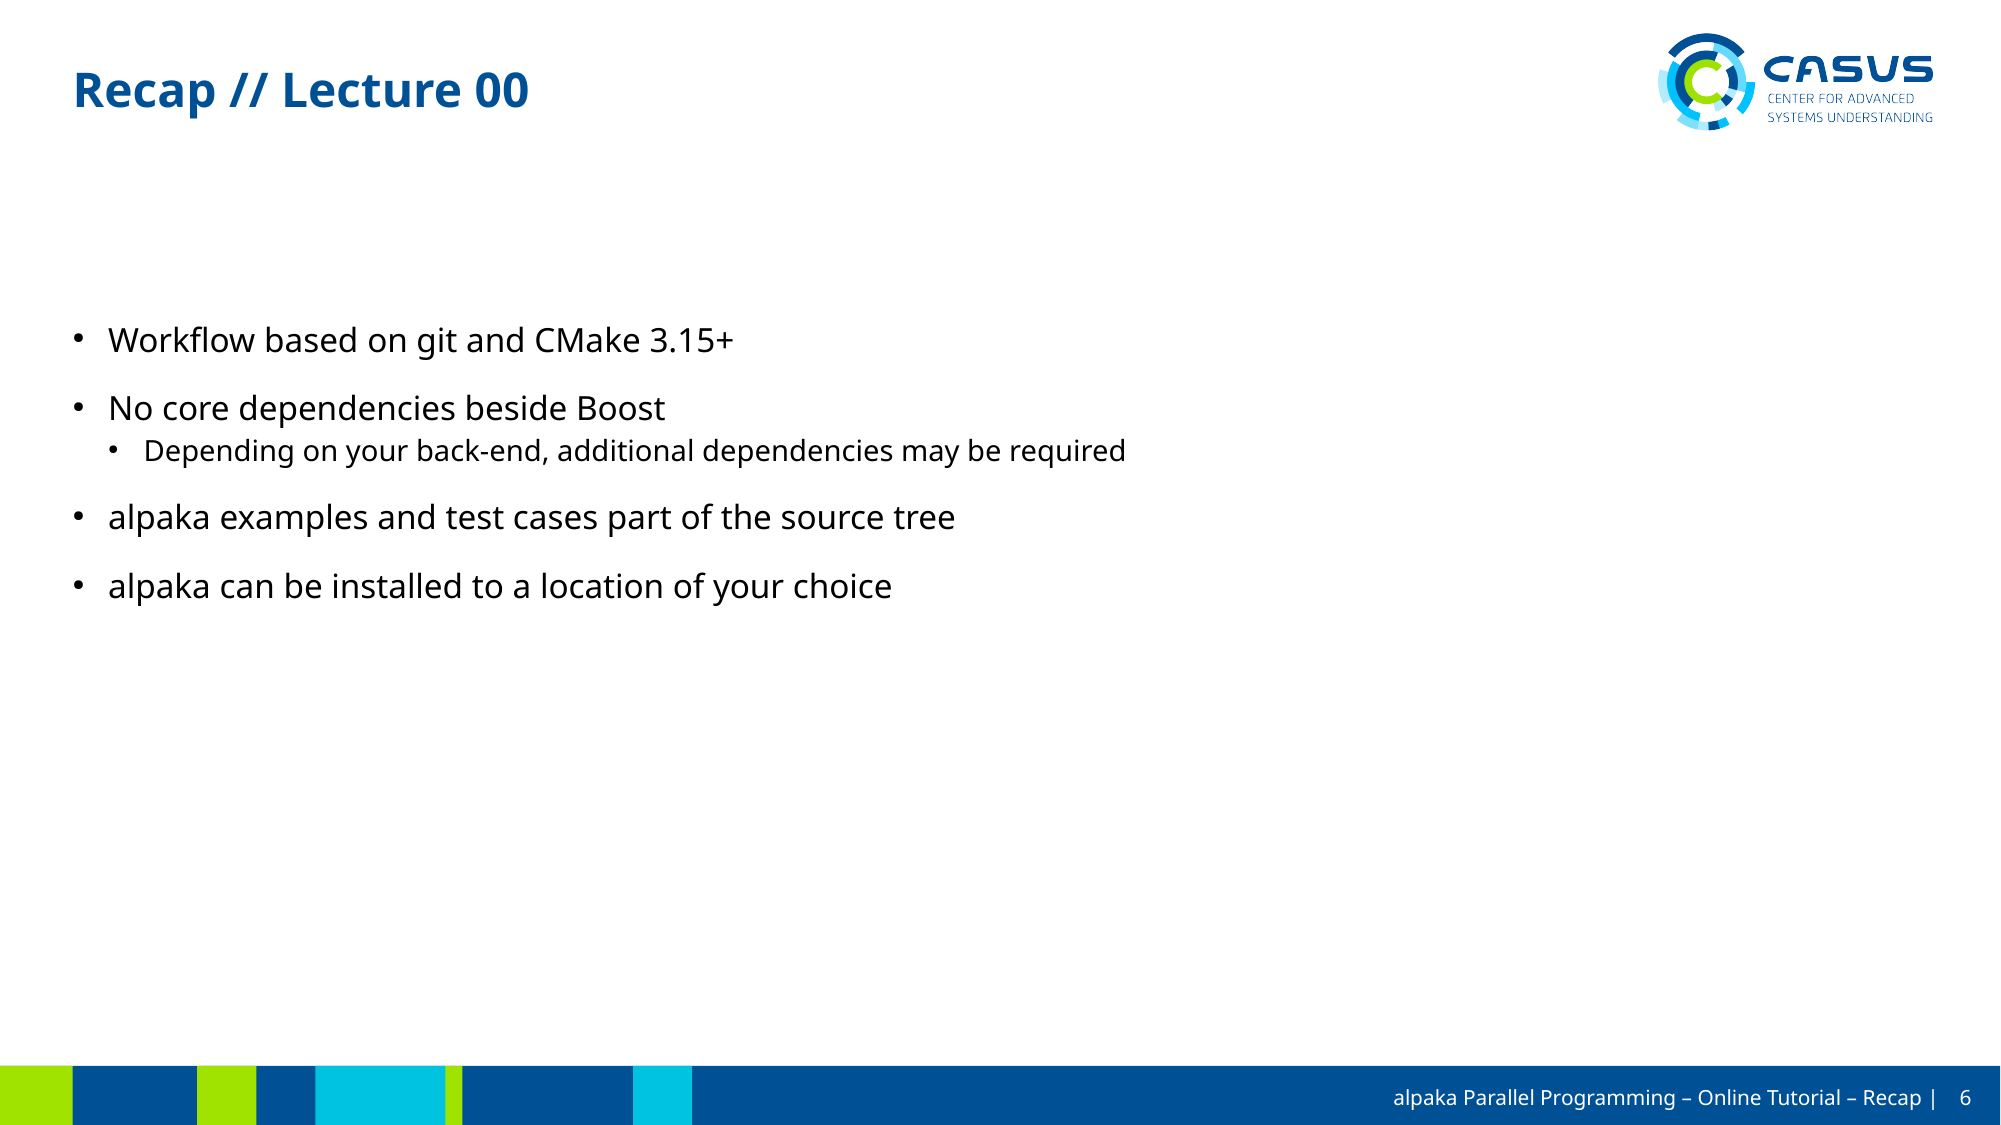

# Recap // Lecture 00
Workflow based on git and CMake 3.15+
No core dependencies beside Boost
Depending on your back-end, additional dependencies may be required
alpaka examples and test cases part of the source tree
alpaka can be installed to a location of your choice
alpaka Parallel Programming – Online Tutorial – Recap
6